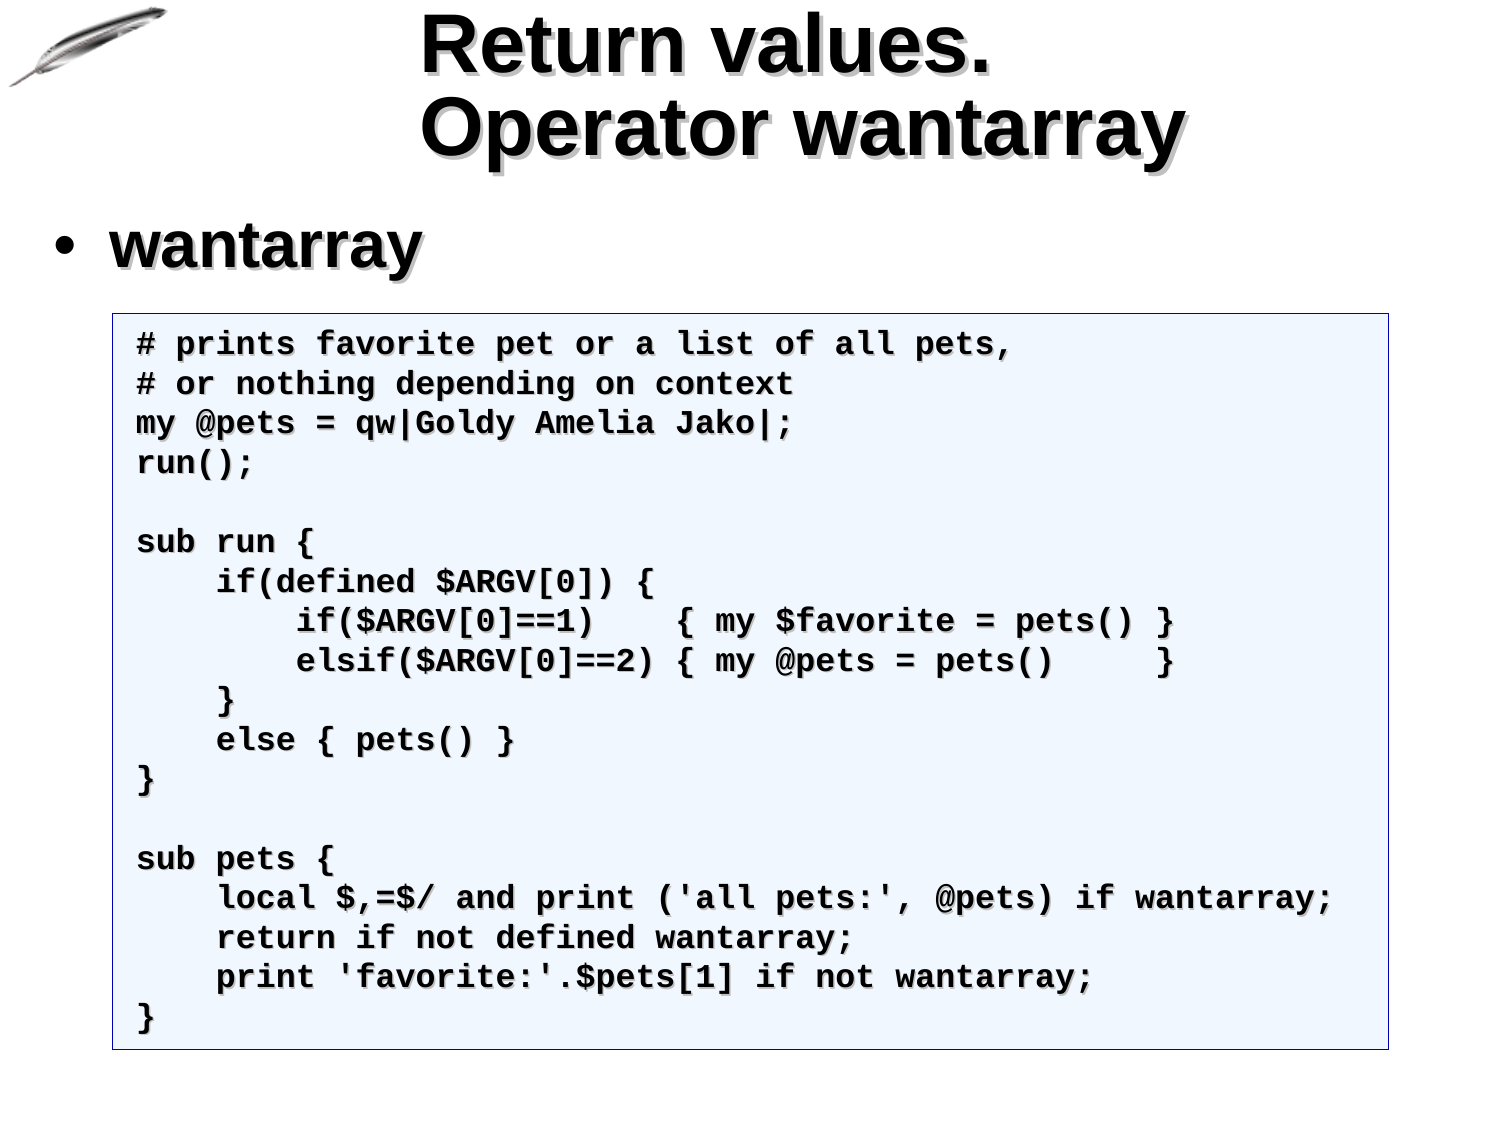

# Return values. Operator wantarray
wantarray
# prints favorite pet or a list of all pets,
# or nothing depending on context
my @pets = qw|Goldy Amelia Jako|;
run();
sub run {
 if(defined $ARGV[0]) {
 if($ARGV[0]==1) { my $favorite = pets() }
 elsif($ARGV[0]==2) { my @pets = pets() }
 }
 else { pets() }
}
sub pets {
 local $,=$/ and print ('all pets:', @pets) if wantarray;
 return if not defined wantarray;
 print 'favorite:'.$pets[1] if not wantarray;
}